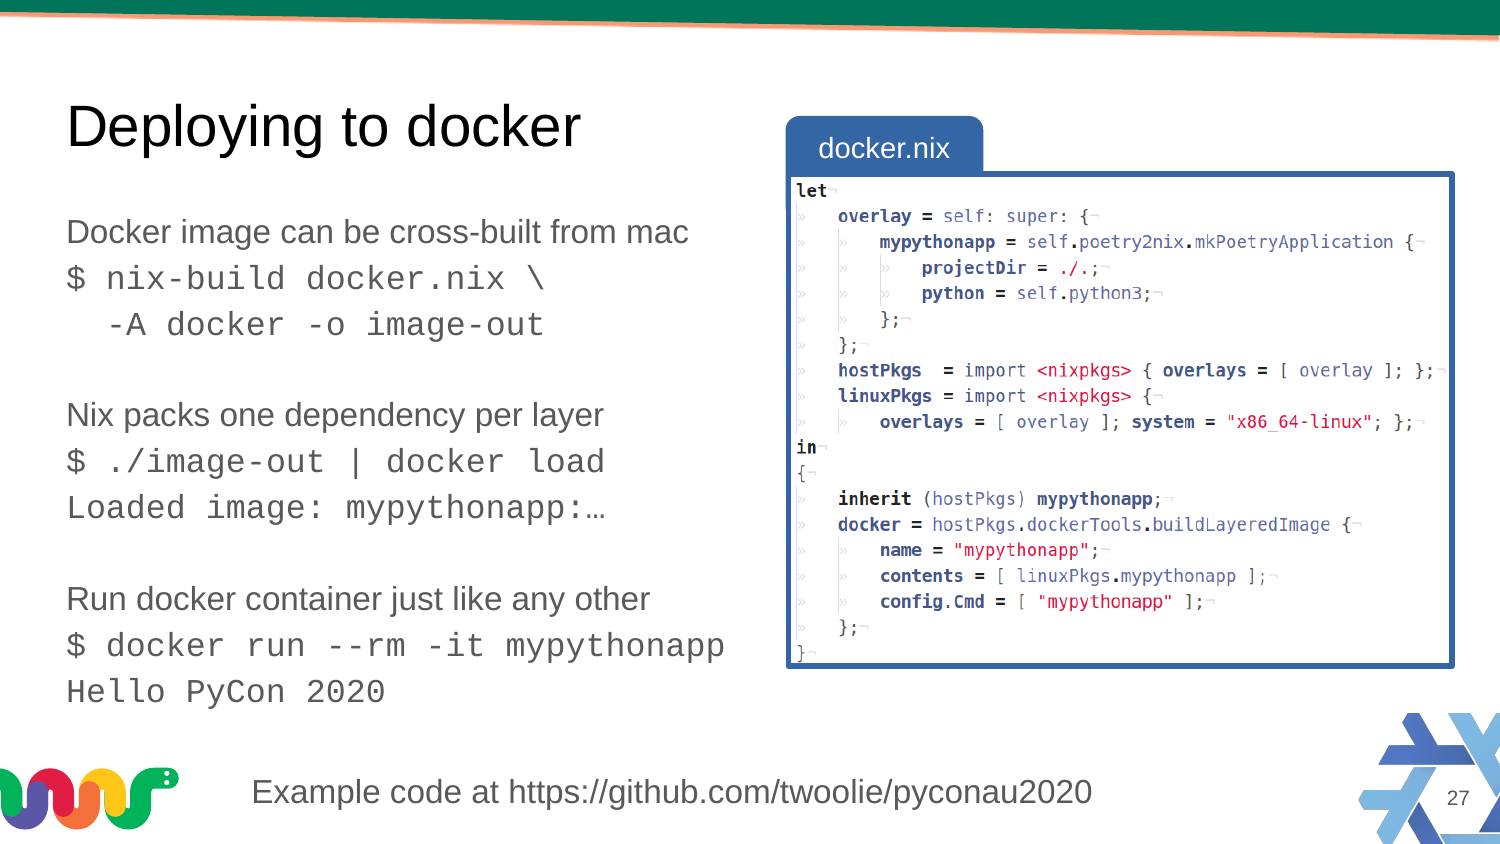

# Deploying to docker
docker.nix
Docker image can be cross-built from mac
$ nix-build docker.nix \
 -A docker -o image-out
Nix packs one dependency per layer
$ ./image-out | docker load
Loaded image: mypythonapp:…
Run docker container just like any other
$ docker run --rm -it mypythonapp
Hello PyCon 2020
Example code at https://github.com/twoolie/pyconau2020
27